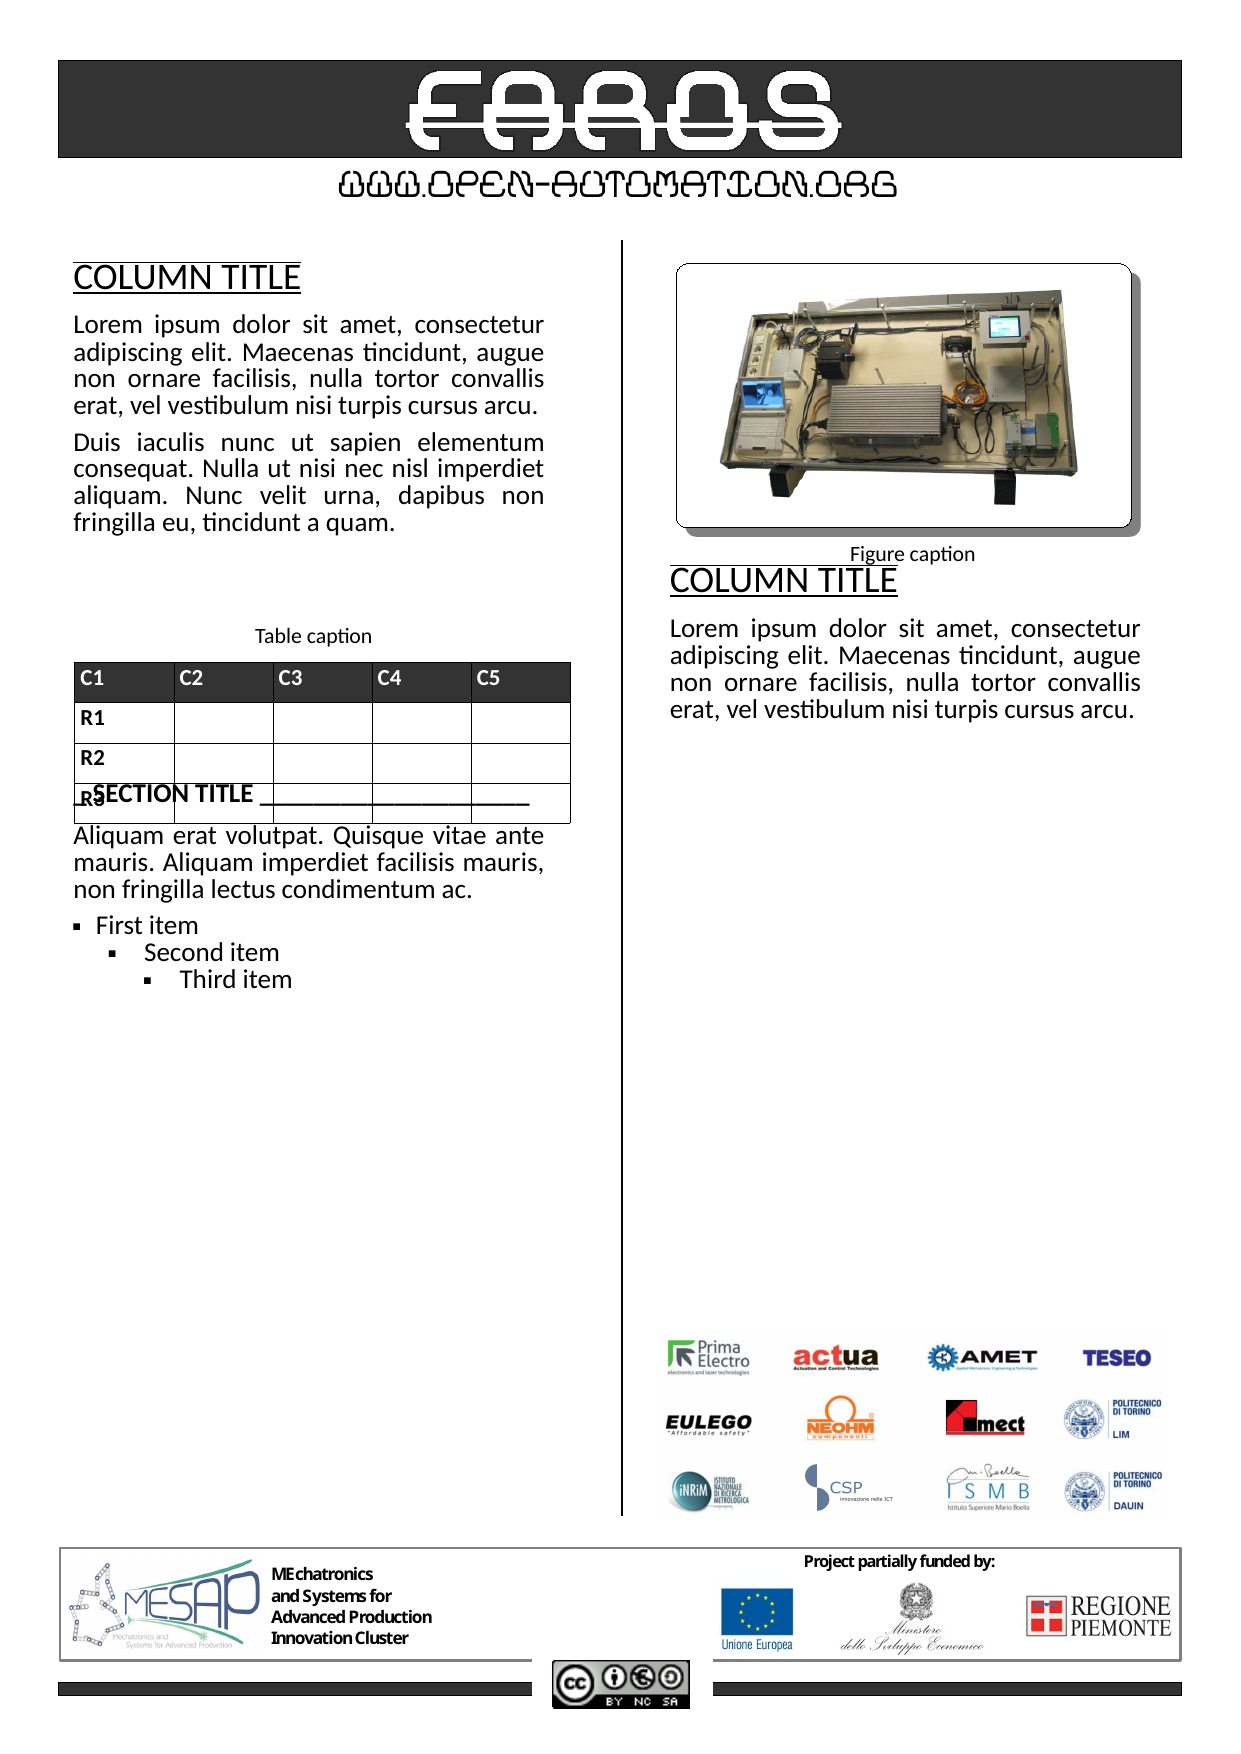

# COLUMN TITLE
Lorem ipsum dolor sit amet, consectetur adipiscing elit. Maecenas tincidunt, augue non ornare facilisis, nulla tortor convallis erat, vel vestibulum nisi turpis cursus arcu.
Duis iaculis nunc ut sapien elementum consequat. Nulla ut nisi nec nisl imperdiet aliquam. Nunc velit urna, dapibus non fringilla eu, tincidunt a quam.
_ SECTION TITLE ____________________
Aliquam erat volutpat. Quisque vitae ante mauris. Aliquam imperdiet facilisis mauris, non fringilla lectus condimentum ac.
First item
Second item
Third item
COLUMN TITLE
Lorem ipsum dolor sit amet, consectetur adipiscing elit. Maecenas tincidunt, augue non ornare facilisis, nulla tortor convallis erat, vel vestibulum nisi turpis cursus arcu.
| Figure caption |
| --- |
| Table caption |
| --- |
| C1 | C2 | C3 | C4 | C5 |
| --- | --- | --- | --- | --- |
| R1 | | | | |
| R2 | | | | |
| R3 | | | | |